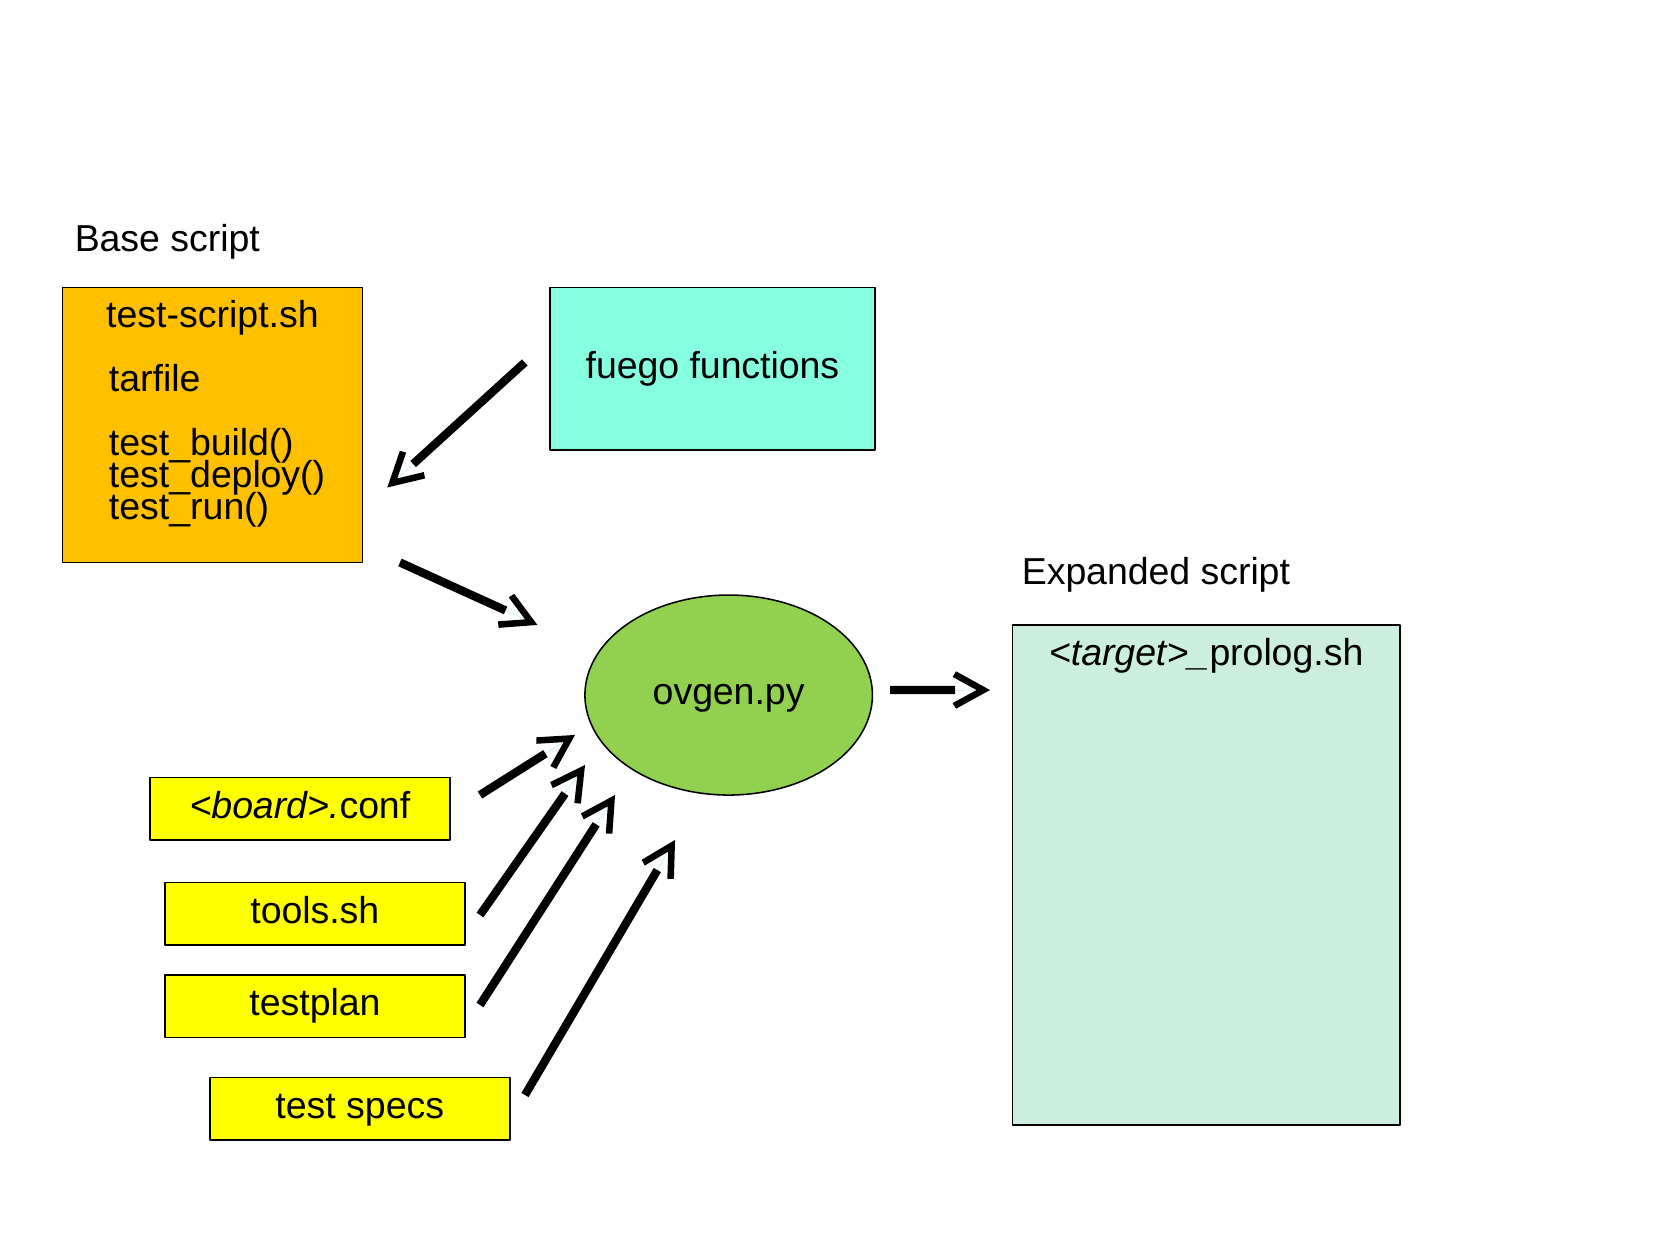

Base script
test-script.sh
 tarfile
 test_build()
 test_deploy()
 test_run()
fuego functions
Expanded script
ovgen.py
<target>_prolog.sh
<board>.conf
tools.sh
testplan
test specs